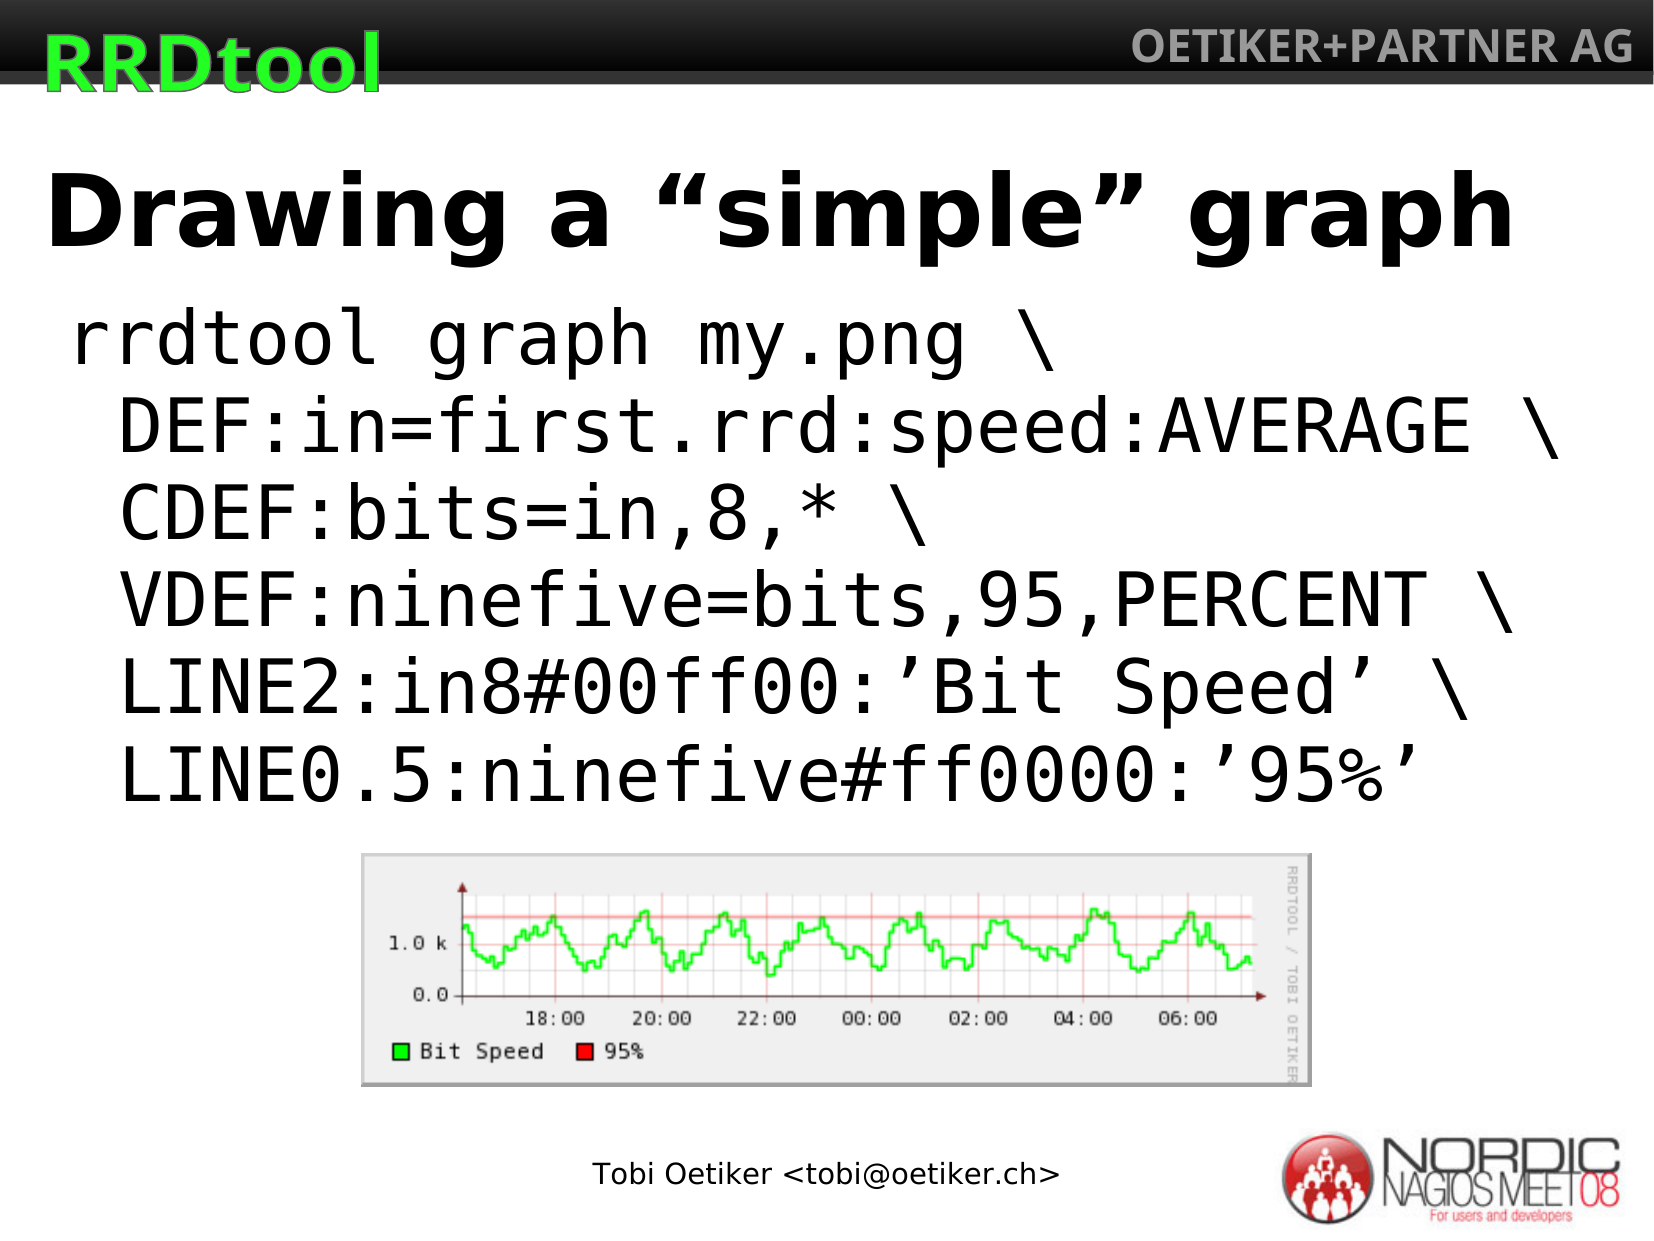

# Drawing a “simple” graph
rrdtool graph my.png \
DEF:in=first.rrd:speed:AVERAGE \
CDEF:bits=in,8,* \
VDEF:ninefive=bits,95,PERCENT \
LINE2:in8#00ff00:’Bit Speed’ \
LINE0.5:ninefive#ff0000:’95%’